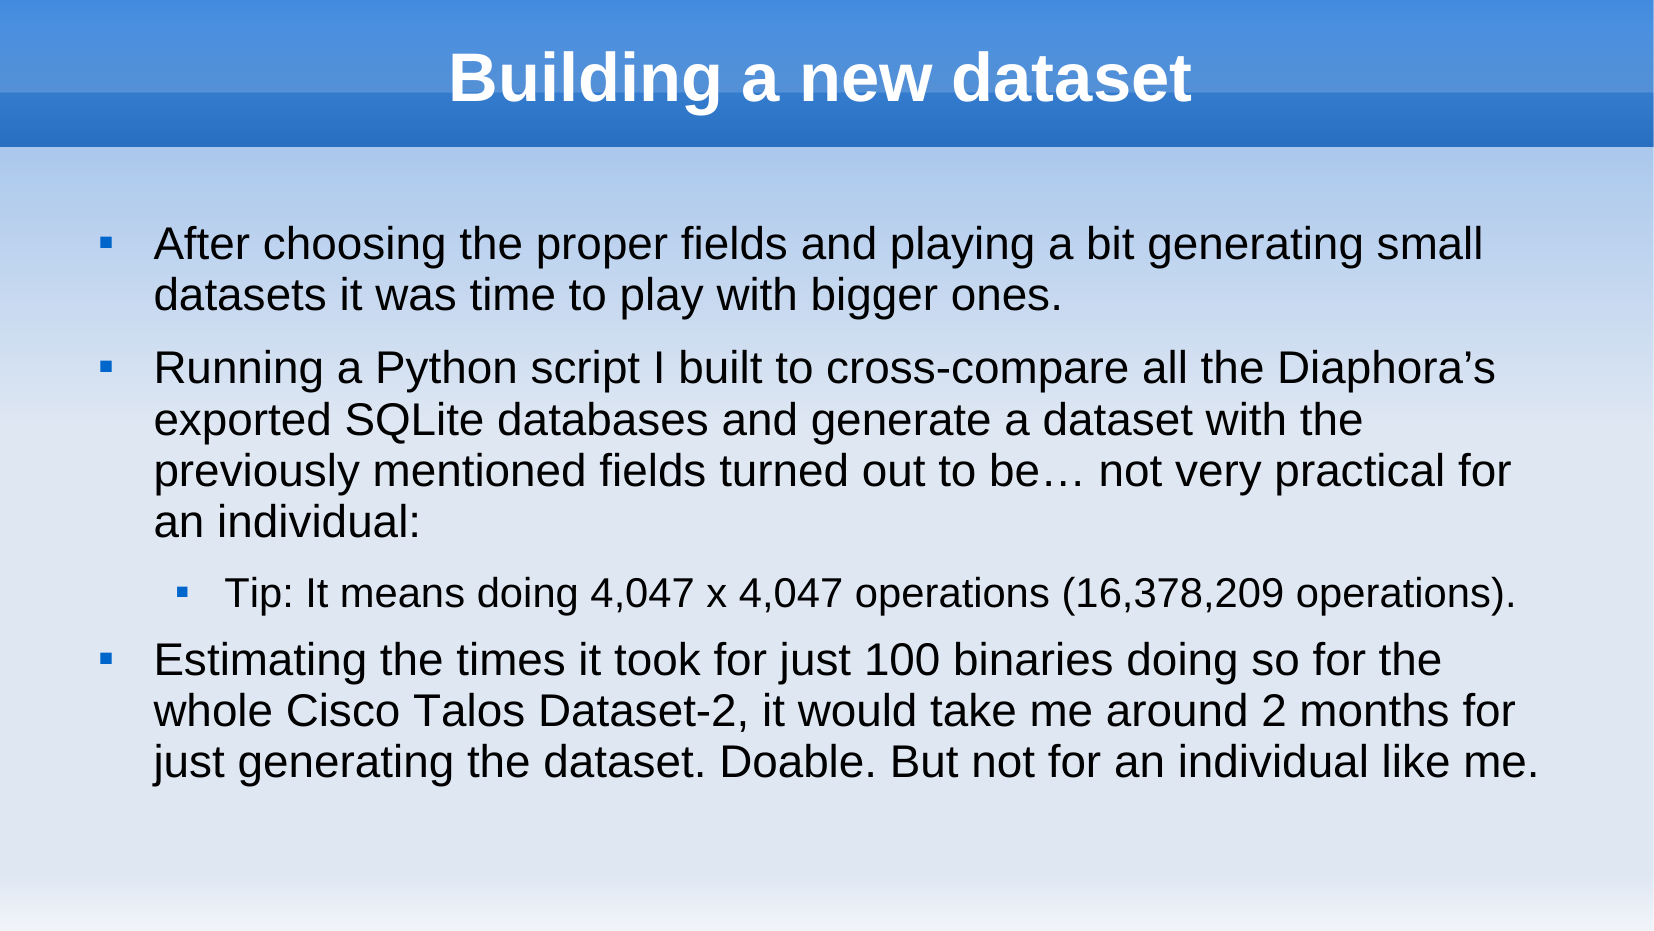

# Building a new dataset
After choosing the proper fields and playing a bit generating small datasets it was time to play with bigger ones.
Running a Python script I built to cross-compare all the Diaphora’s exported SQLite databases and generate a dataset with the previously mentioned fields turned out to be… not very practical for an individual:
Tip: It means doing 4,047 x 4,047 operations (16,378,209 operations).
Estimating the times it took for just 100 binaries doing so for the whole Cisco Talos Dataset-2, it would take me around 2 months for just generating the dataset. Doable. But not for an individual like me.